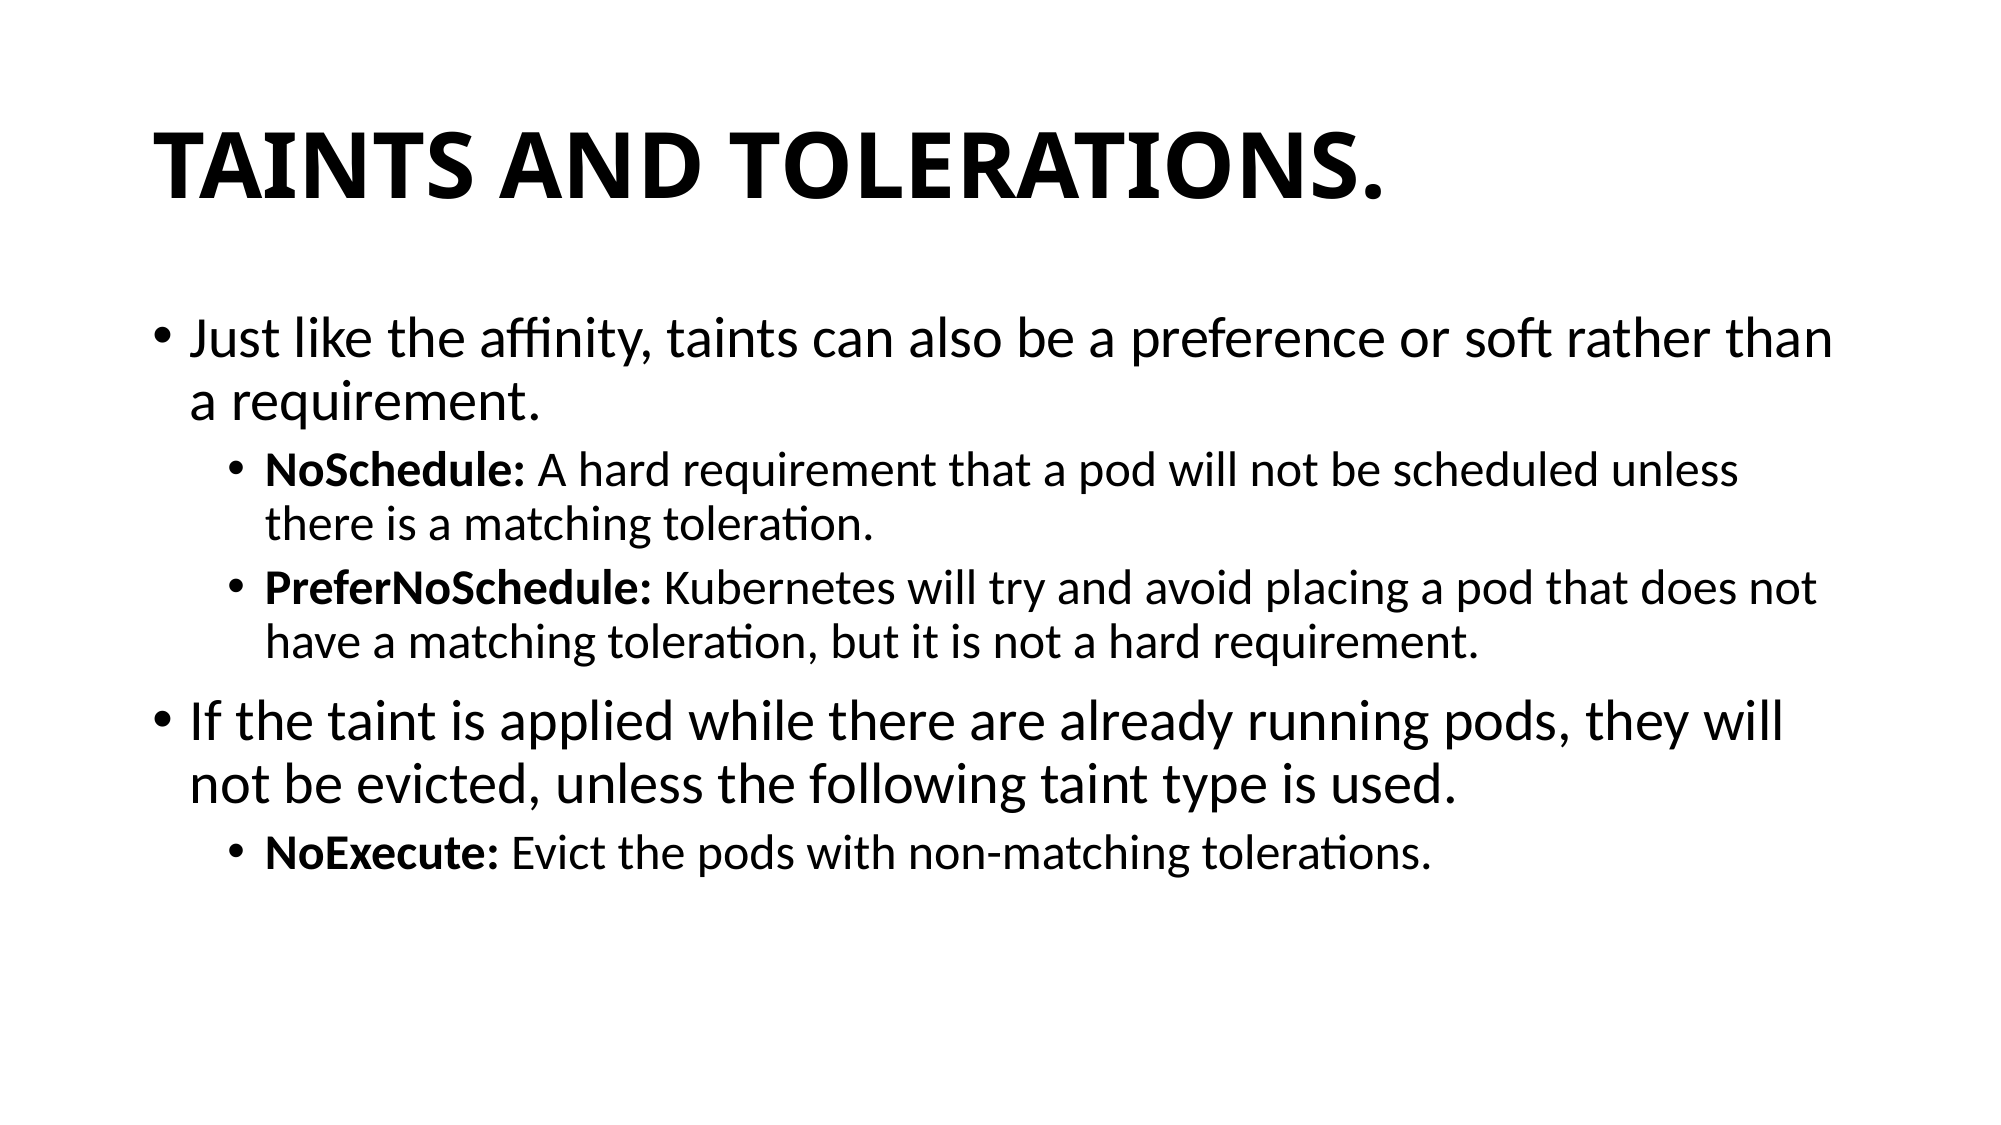

# TAINTS AND TOLERATIONS.
Just like the affinity, taints can also be a preference or soft rather than a requirement.
NoSchedule: A hard requirement that a pod will not be scheduled unless there is a matching toleration.
PreferNoSchedule: Kubernetes will try and avoid placing a pod that does not have a matching toleration, but it is not a hard requirement.
If the taint is applied while there are already running pods, they will not be evicted, unless the following taint type is used.
NoExecute: Evict the pods with non-matching tolerations.